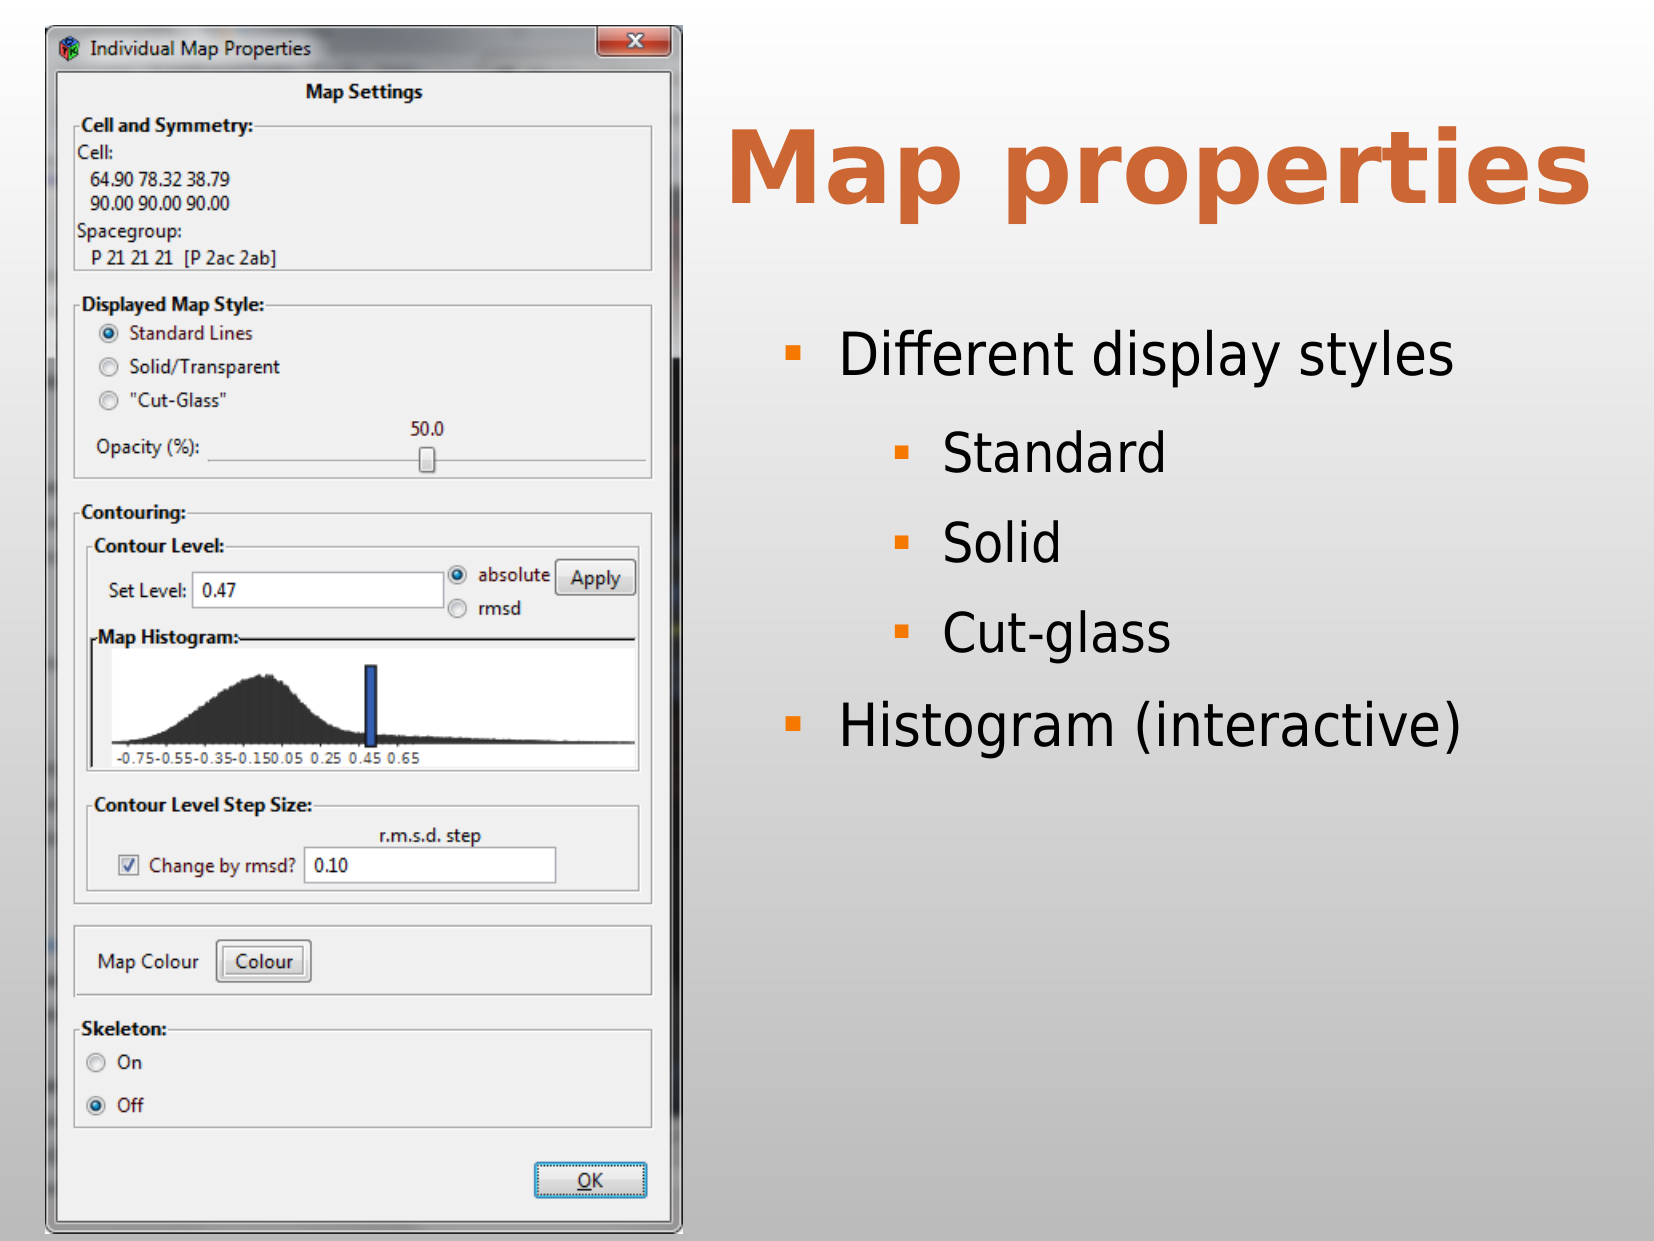

# Map properties
Different display styles
Standard
Solid
Cut-glass
Histogram (interactive)